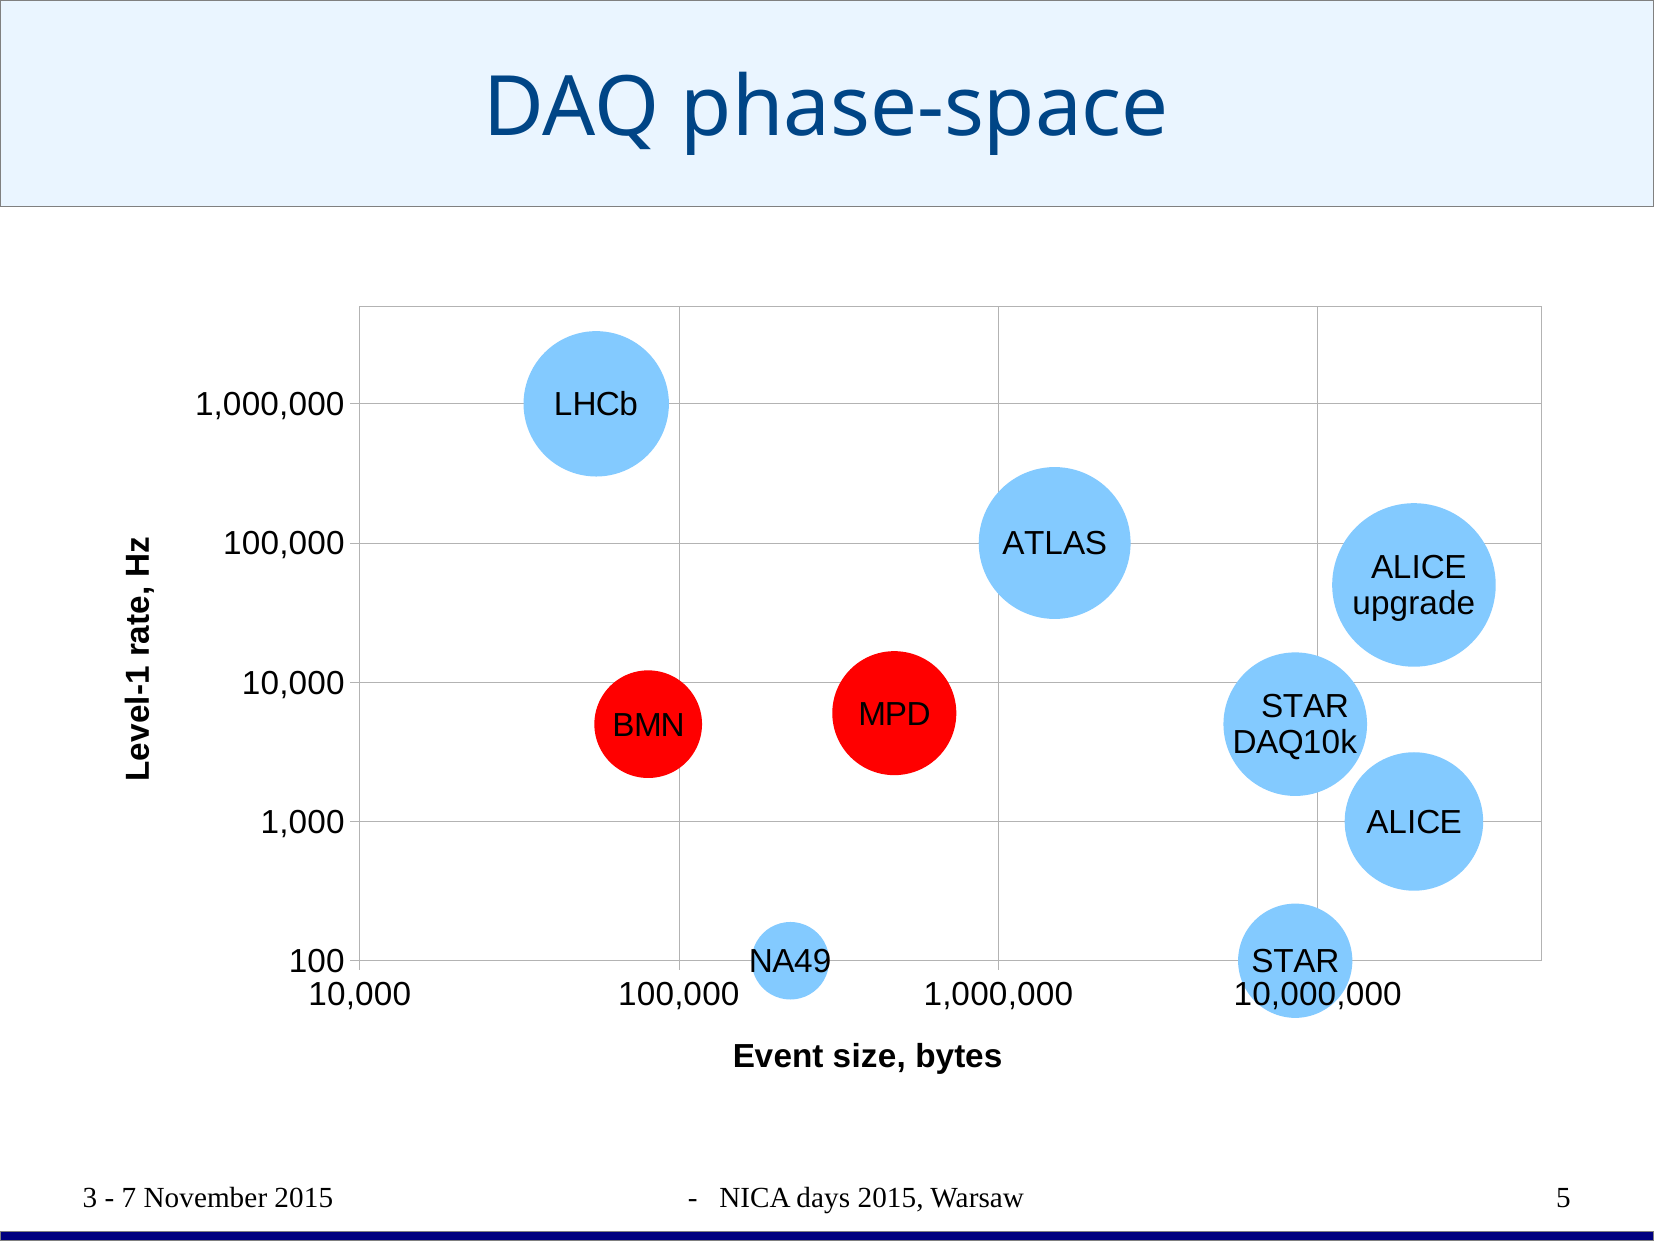

# DAQ phase-space
### Chart
| Category | Столбец D |
|---|---|3 - 7 November 2015
 - NICA days 2015, Warsaw
5